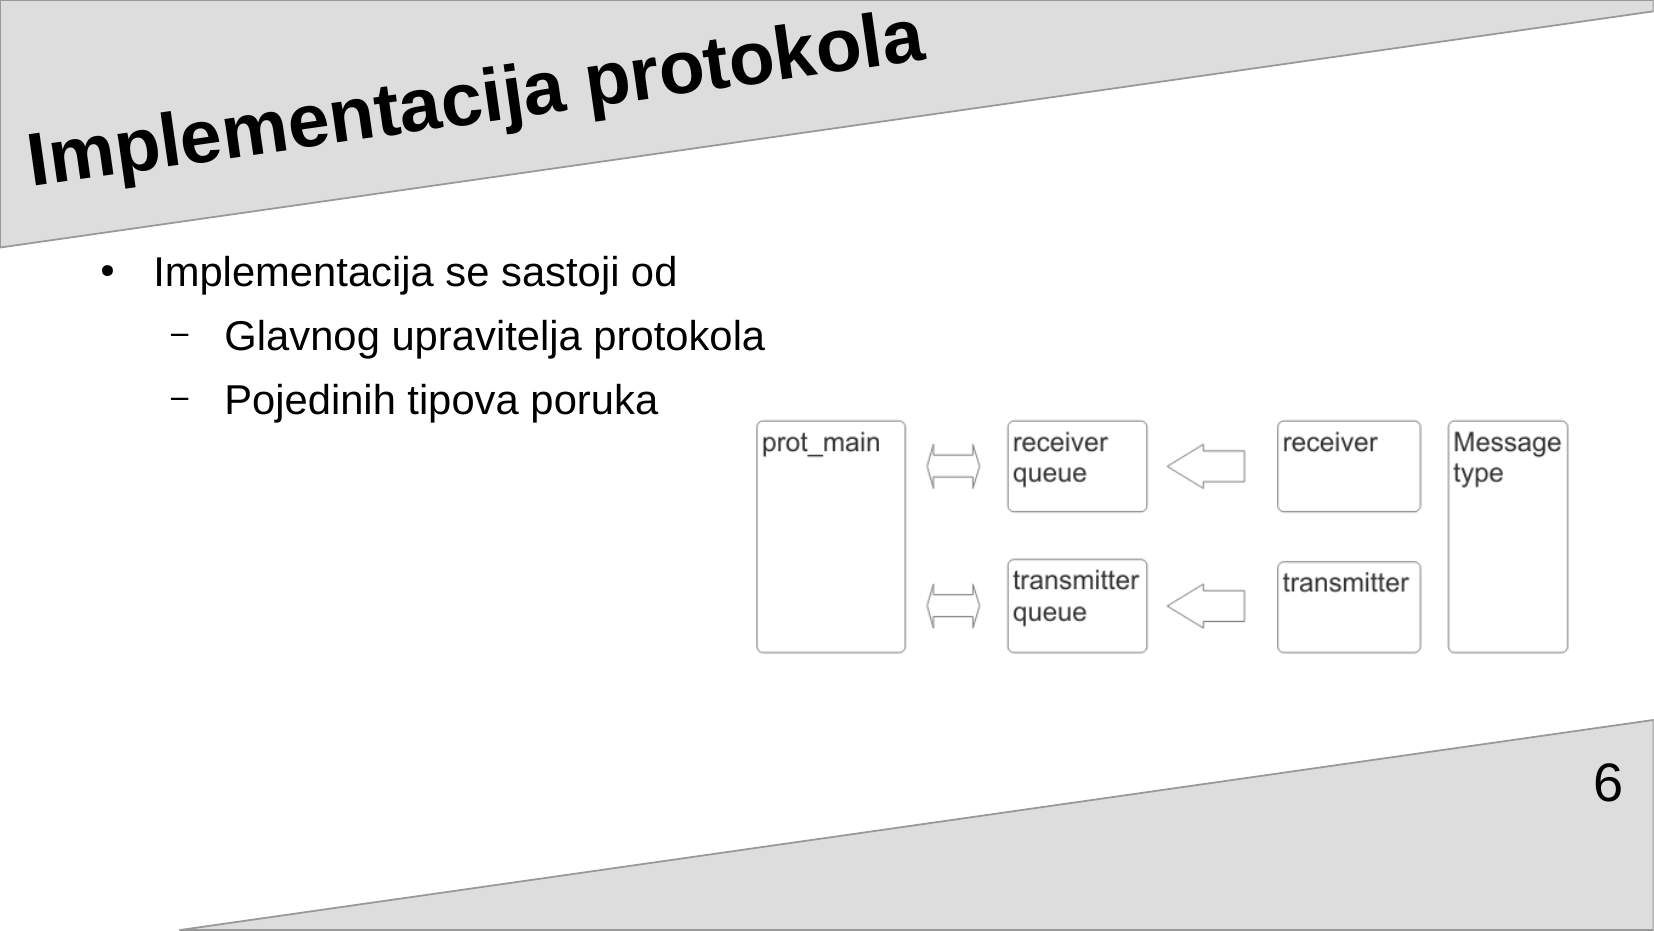

# Implementacija protokola
Implementacija se sastoji od
Glavnog upravitelja protokola
Pojedinih tipova poruka
6